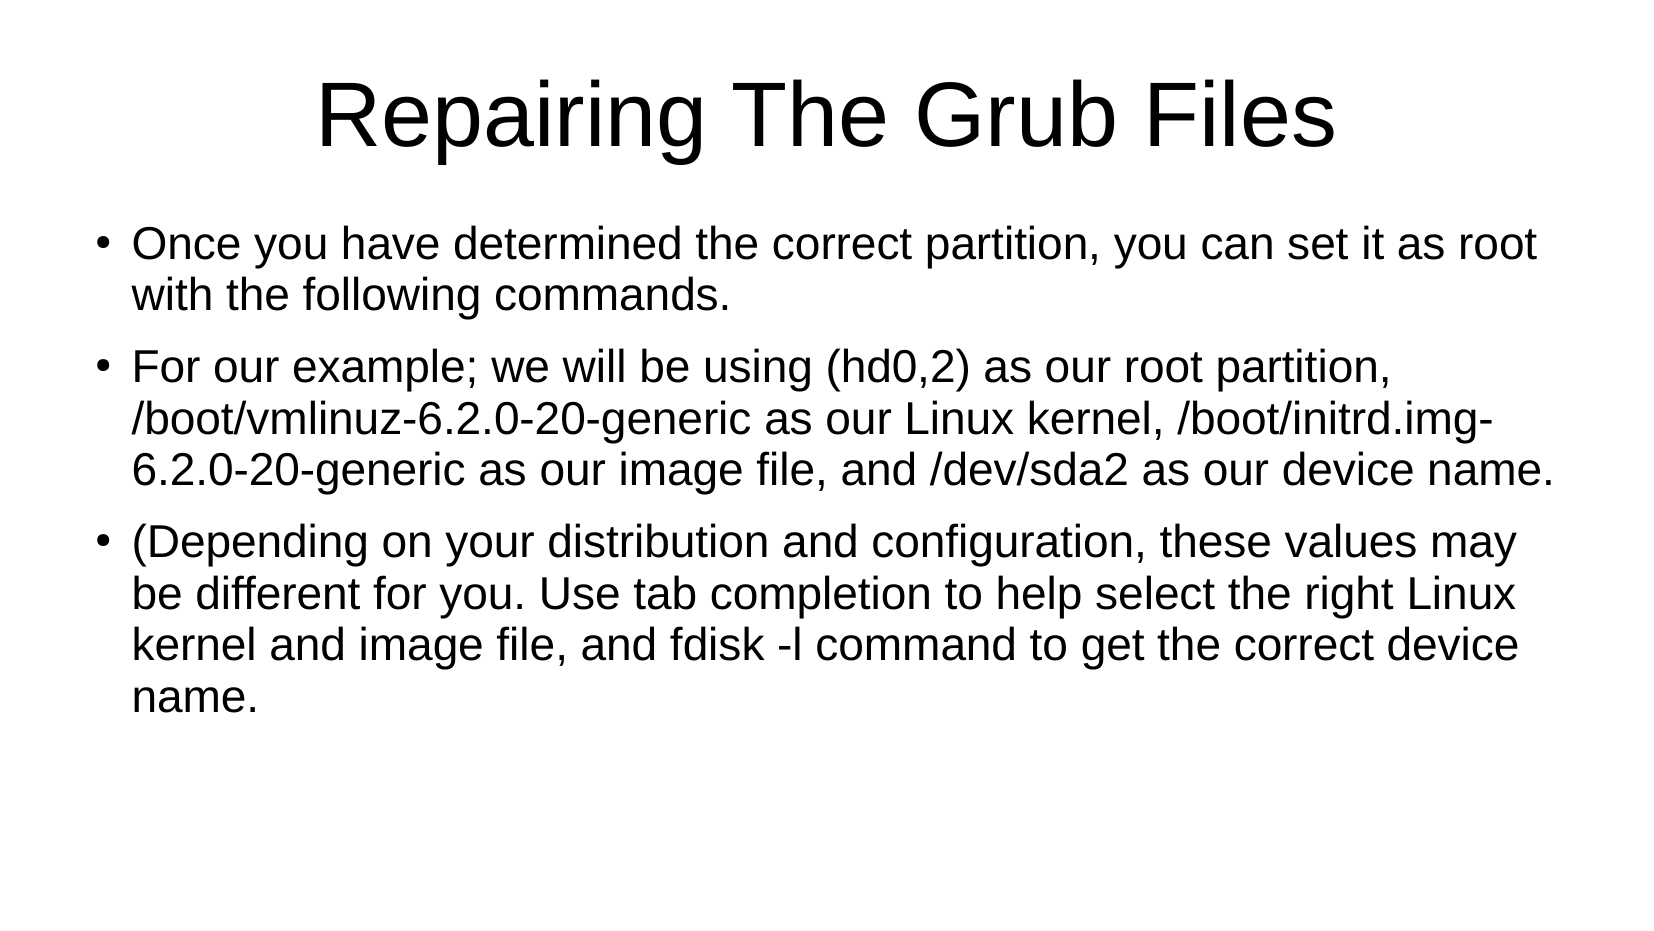

# Repairing The Grub Files
Once you have determined the correct partition, you can set it as root with the following commands.
For our example; we will be using (hd0,2) as our root partition, /boot/vmlinuz-6.2.0-20-generic as our Linux kernel, /boot/initrd.img-6.2.0-20-generic as our image file, and /dev/sda2 as our device name.
(Depending on your distribution and configuration, these values may be different for you. Use tab completion to help select the right Linux kernel and image file, and fdisk -l command to get the correct device name.